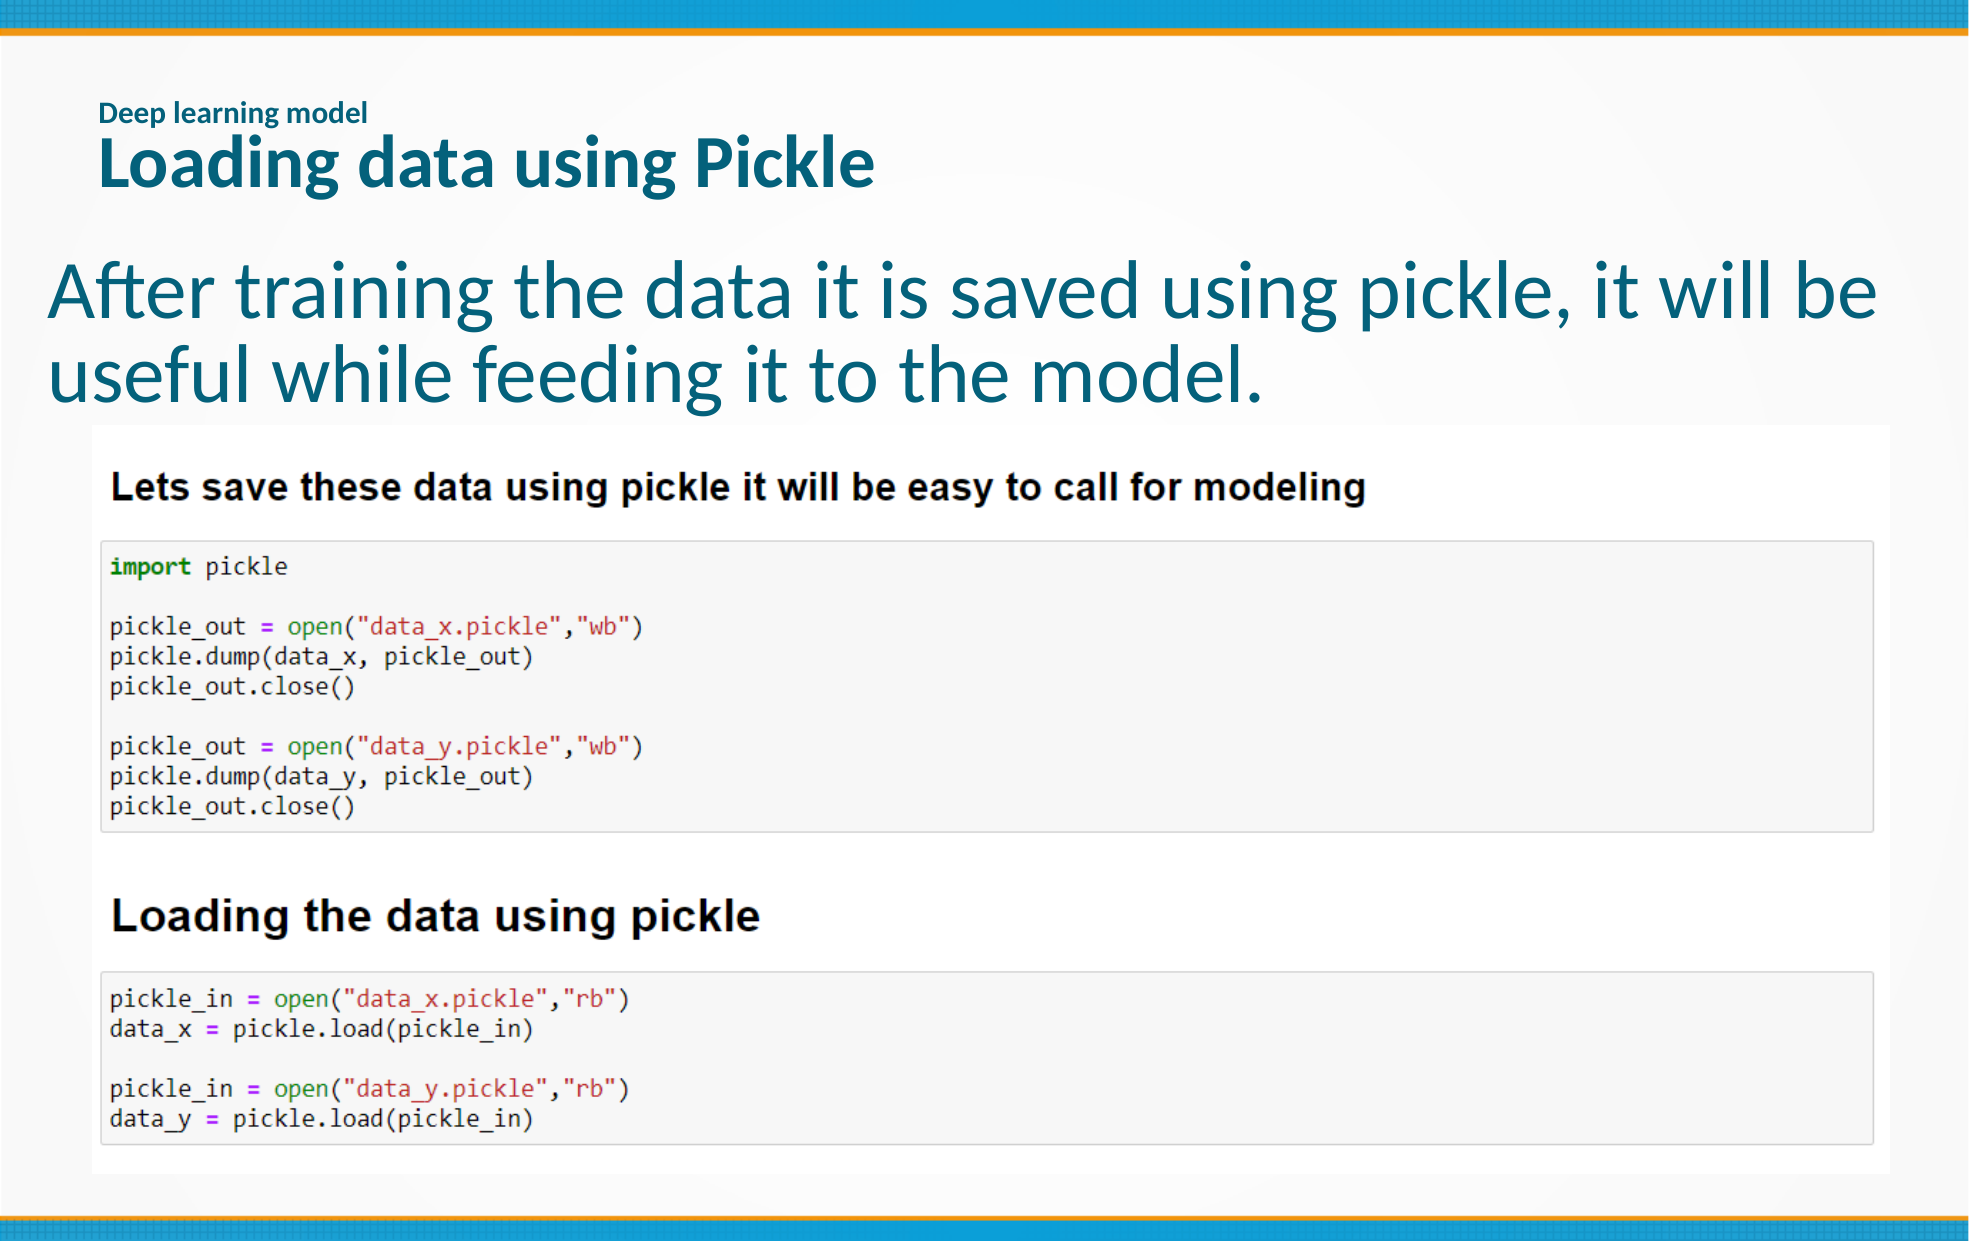

# Deep learning model Loading data using Pickle
After training the data it is saved using pickle, it will be useful while feeding it to the model.